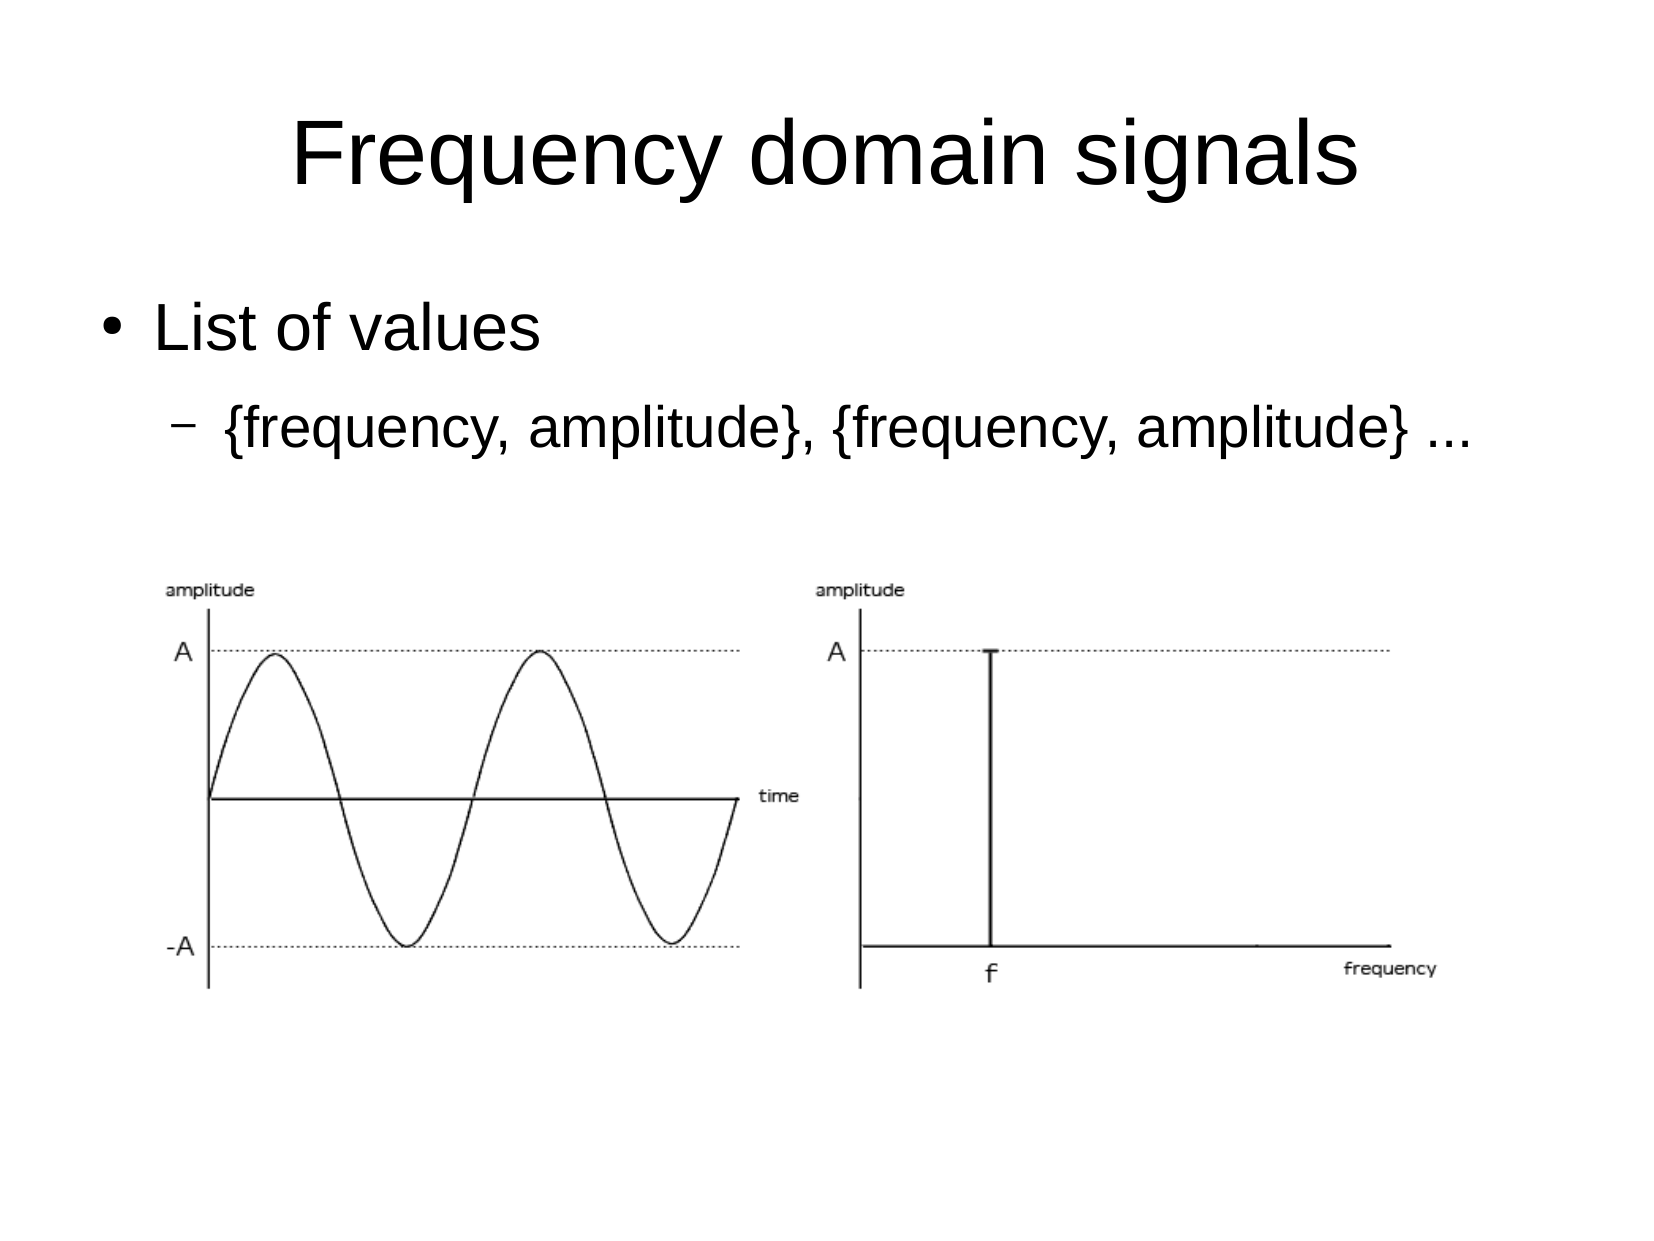

# Frequency domain signals
List of values
{frequency, amplitude}, {frequency, amplitude} ...